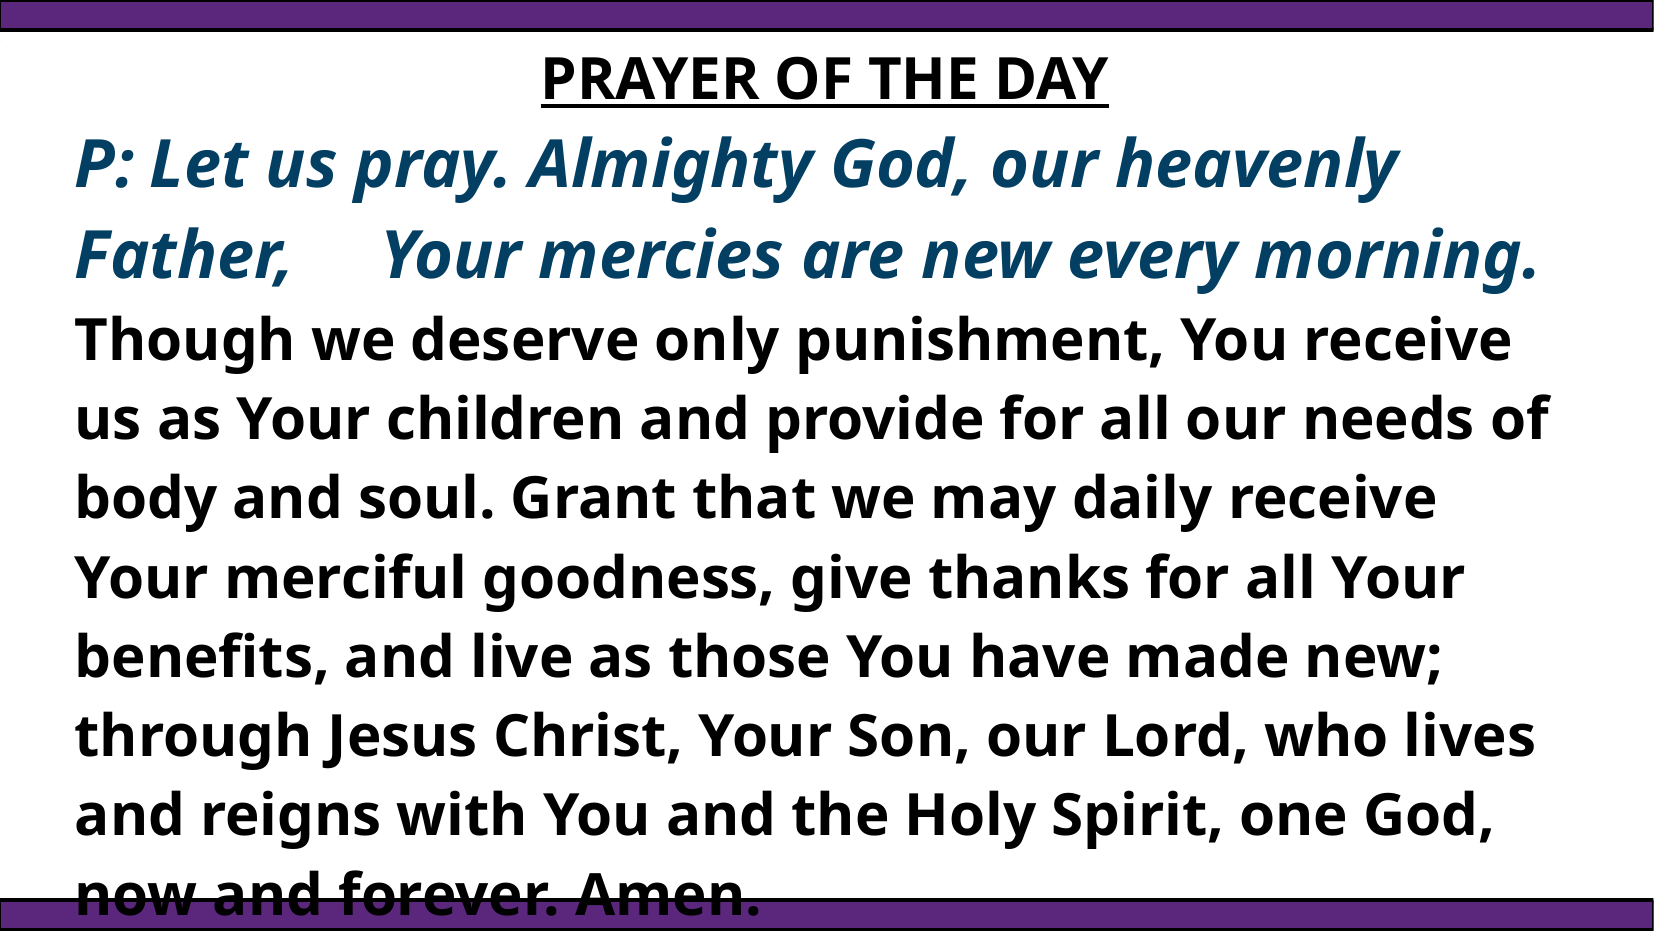

PRAYER OF THE DAY
P:	Let us pray. Almighty God, our heavenly Father, Your mercies are new every morning. Though we deserve only punishment, You receive us as Your children and provide for all our needs of body and soul. Grant that we may daily receive Your merciful goodness, give thanks for all Your benefits, and live as those You have made new; through Jesus Christ, Your Son, our Lord, who lives and reigns with You and the Holy Spirit, one God, now and forever. Amen.